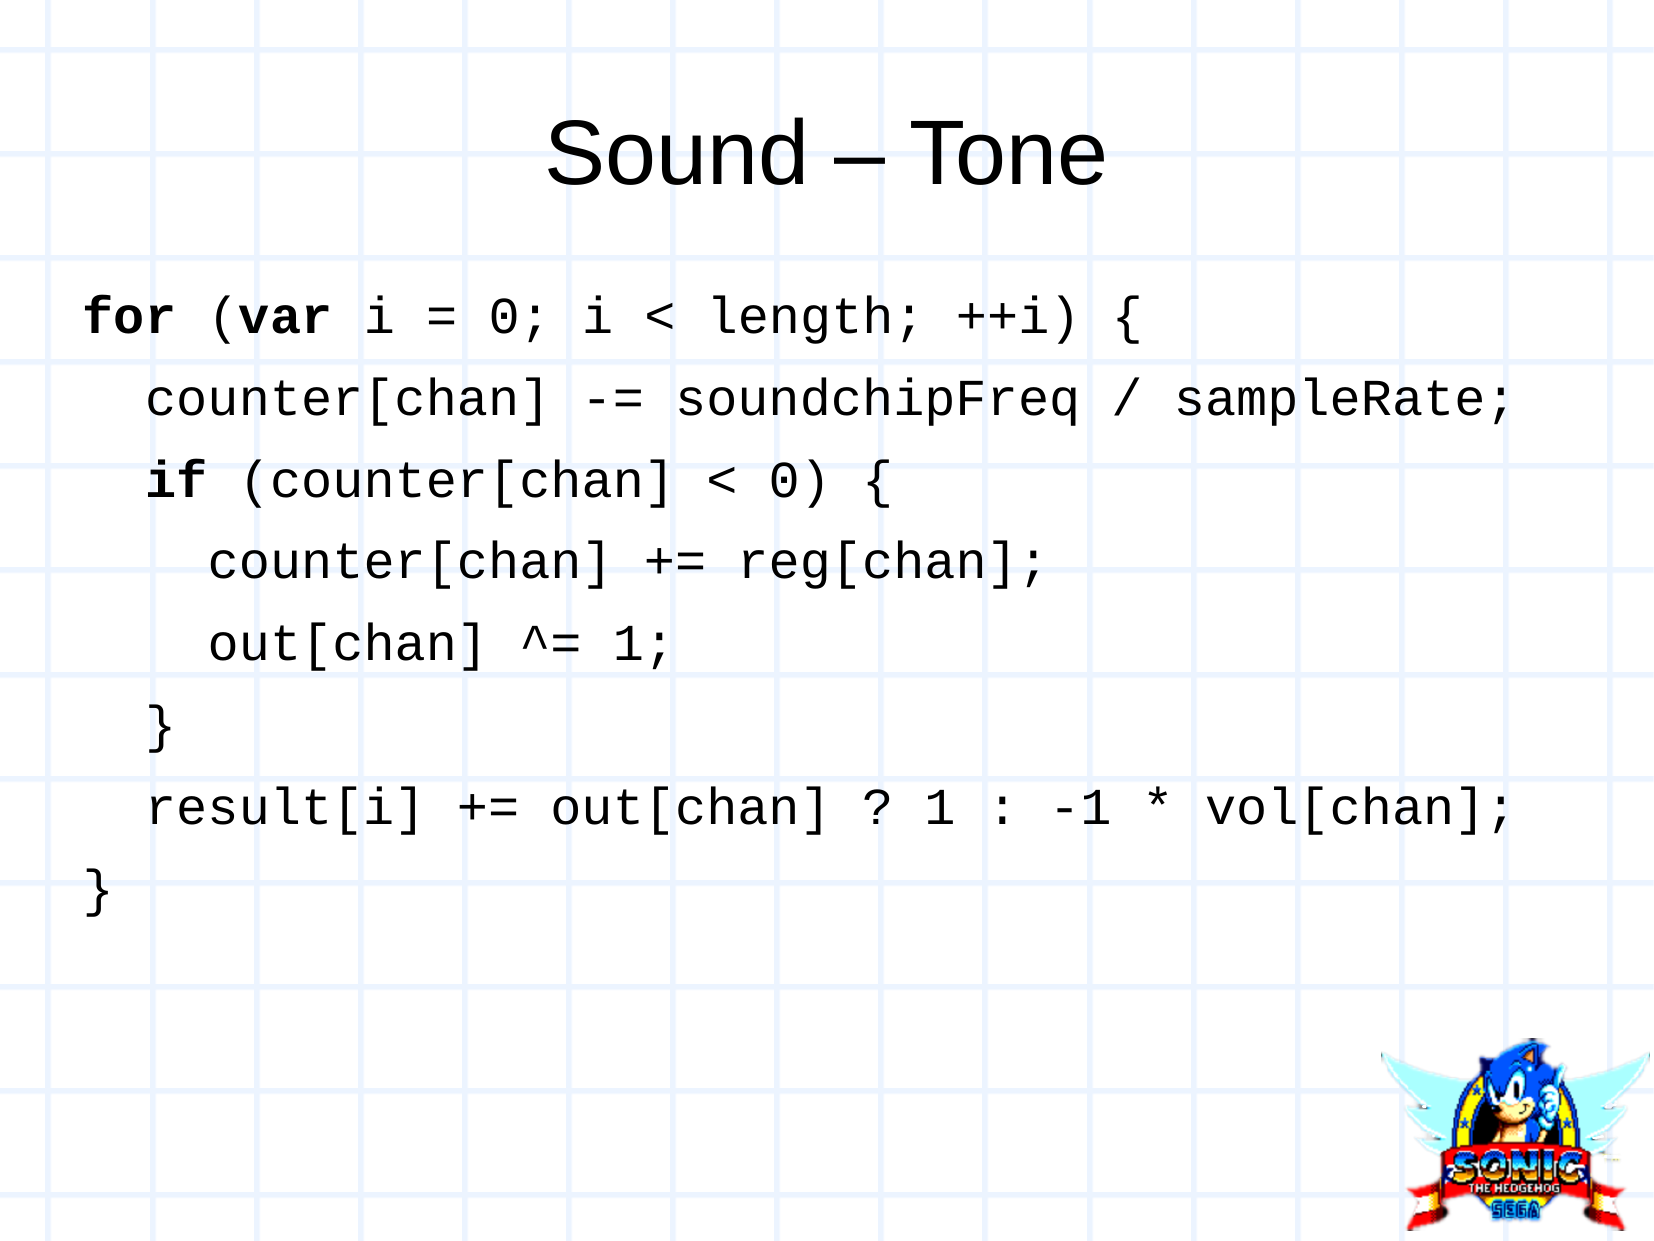

# Sound – Tone
for (var i = 0; i < length; ++i) {
 counter[chan] -= soundchipFreq / sampleRate;
 if (counter[chan] < 0) {
 counter[chan] += reg[chan];
 out[chan] ^= 1;
 }
 result[i] += out[chan] ? 1 : -1 * vol[chan];
}